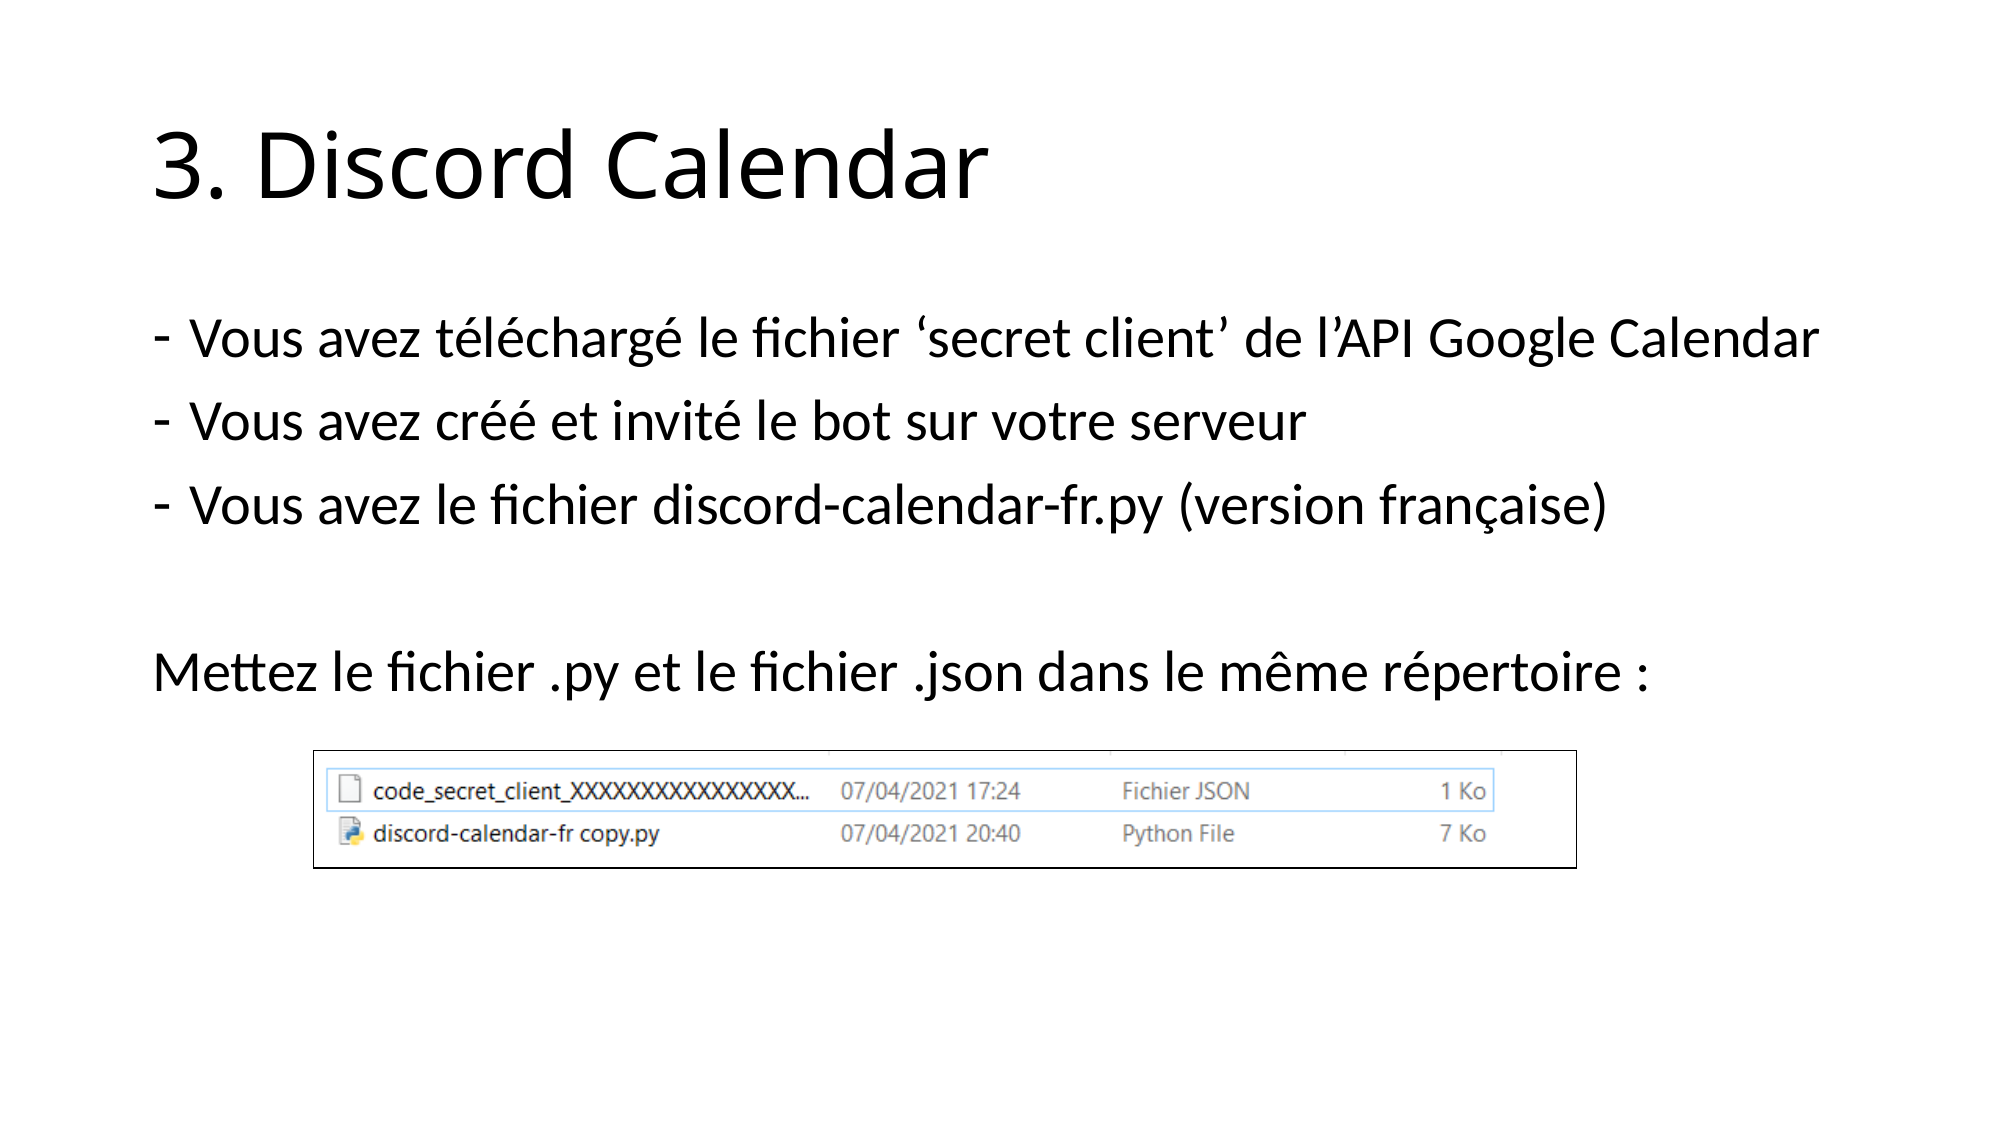

# 3. Discord Calendar
Vous avez téléchargé le fichier ‘secret client’ de l’API Google Calendar
Vous avez créé et invité le bot sur votre serveur
Vous avez le fichier discord-calendar-fr.py (version française)
Mettez le fichier .py et le fichier .json dans le même répertoire :